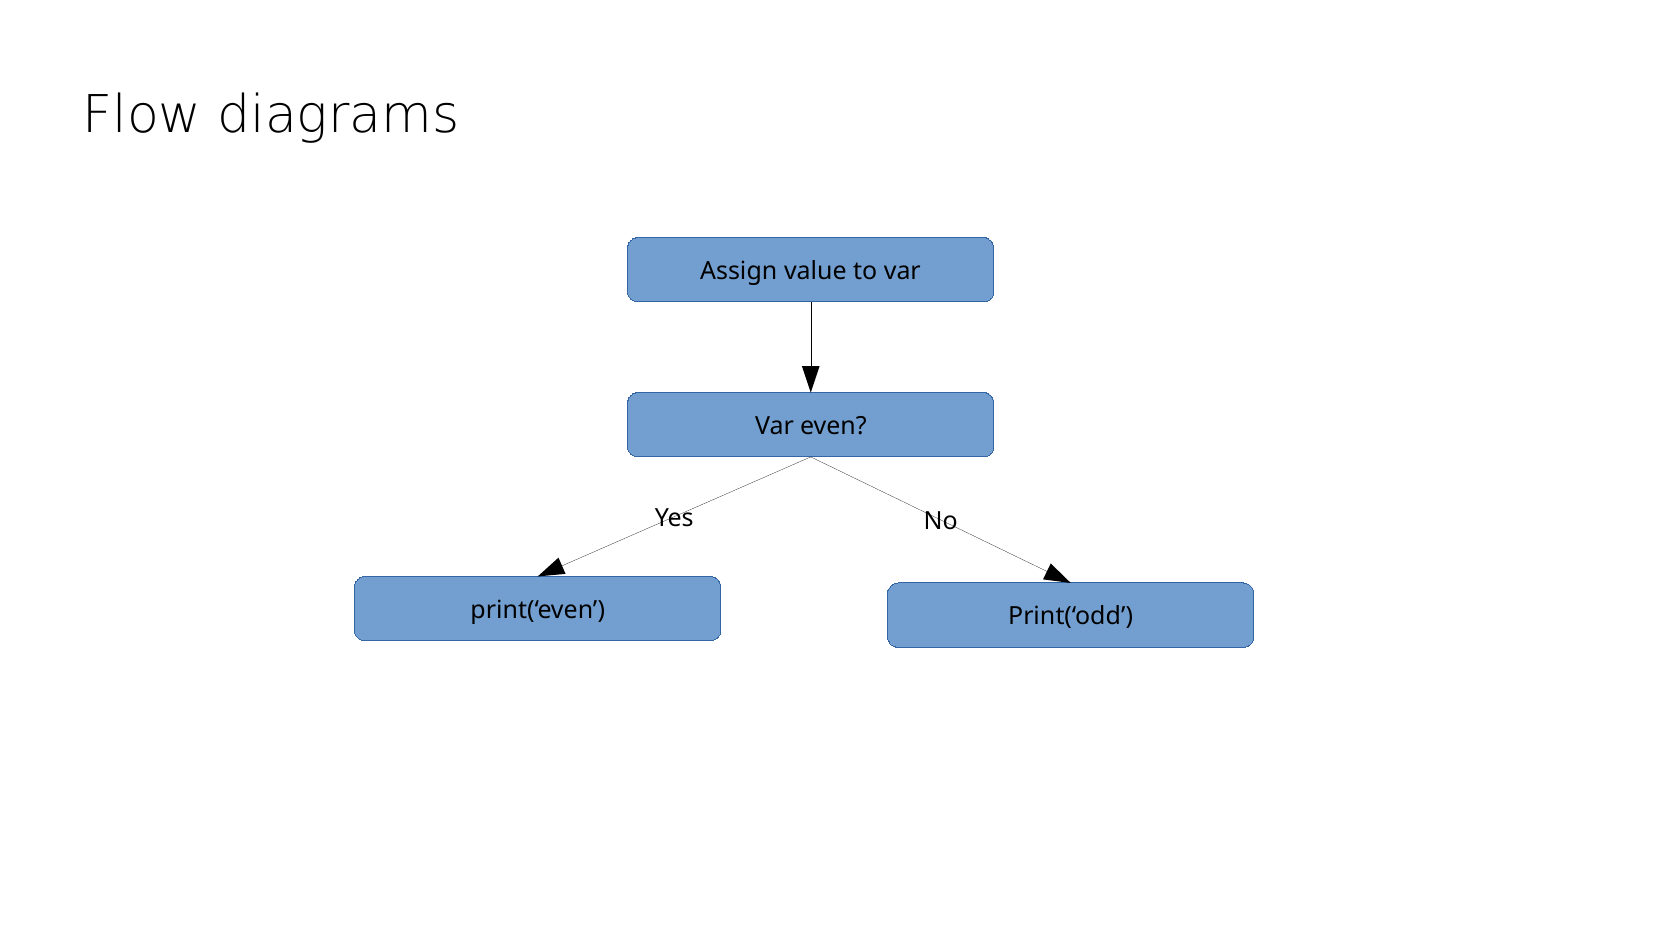

# Flow diagrams
Assign value to var
Var even?
Var even?
print(‘even’)
Print(‘odd’)